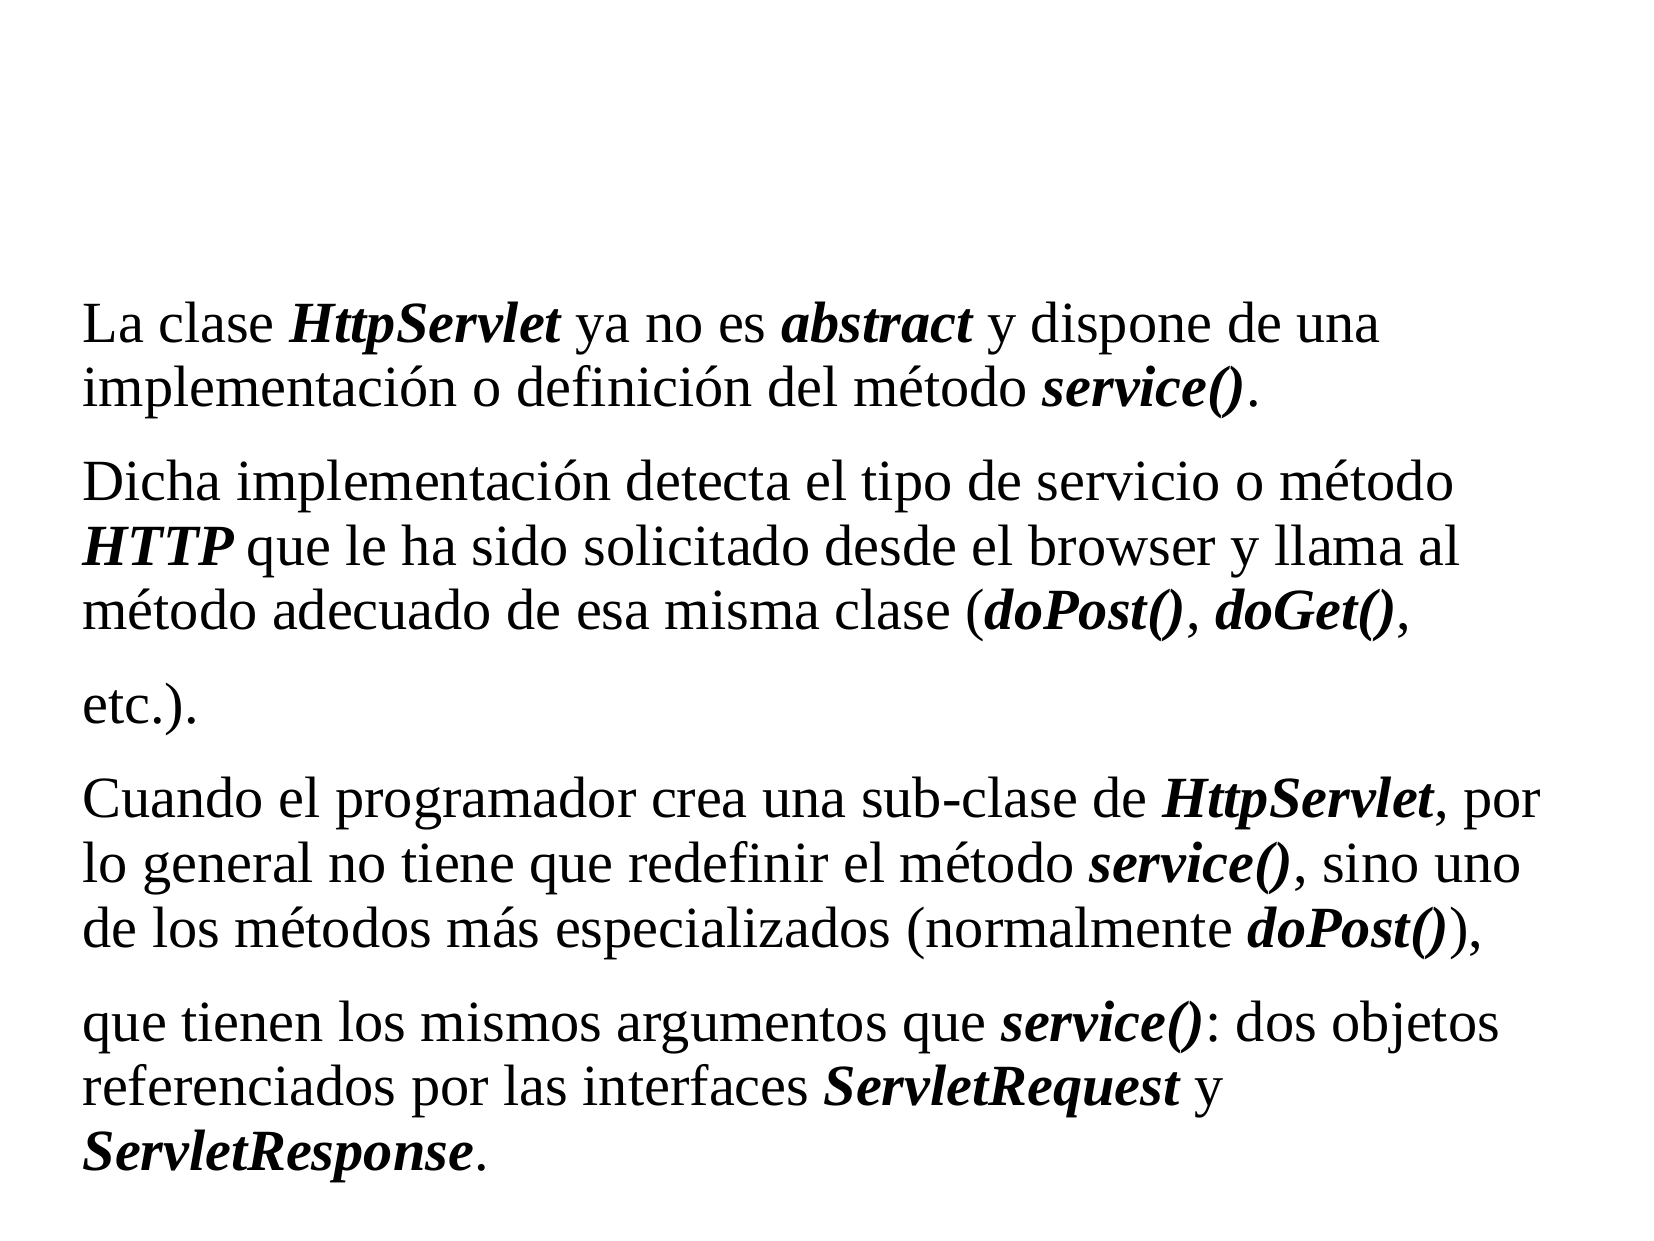

#
La clase HttpServlet ya no es abstract y dispone de una implementación o definición del método service().
Dicha implementación detecta el tipo de servicio o método HTTP que le ha sido solicitado desde el browser y llama al método adecuado de esa misma clase (doPost(), doGet(),
etc.).
Cuando el programador crea una sub-clase de HttpServlet, por lo general no tiene que redefinir el método service(), sino uno de los métodos más especializados (normalmente doPost()),
que tienen los mismos argumentos que service(): dos objetos referenciados por las interfaces ServletRequest y ServletResponse.